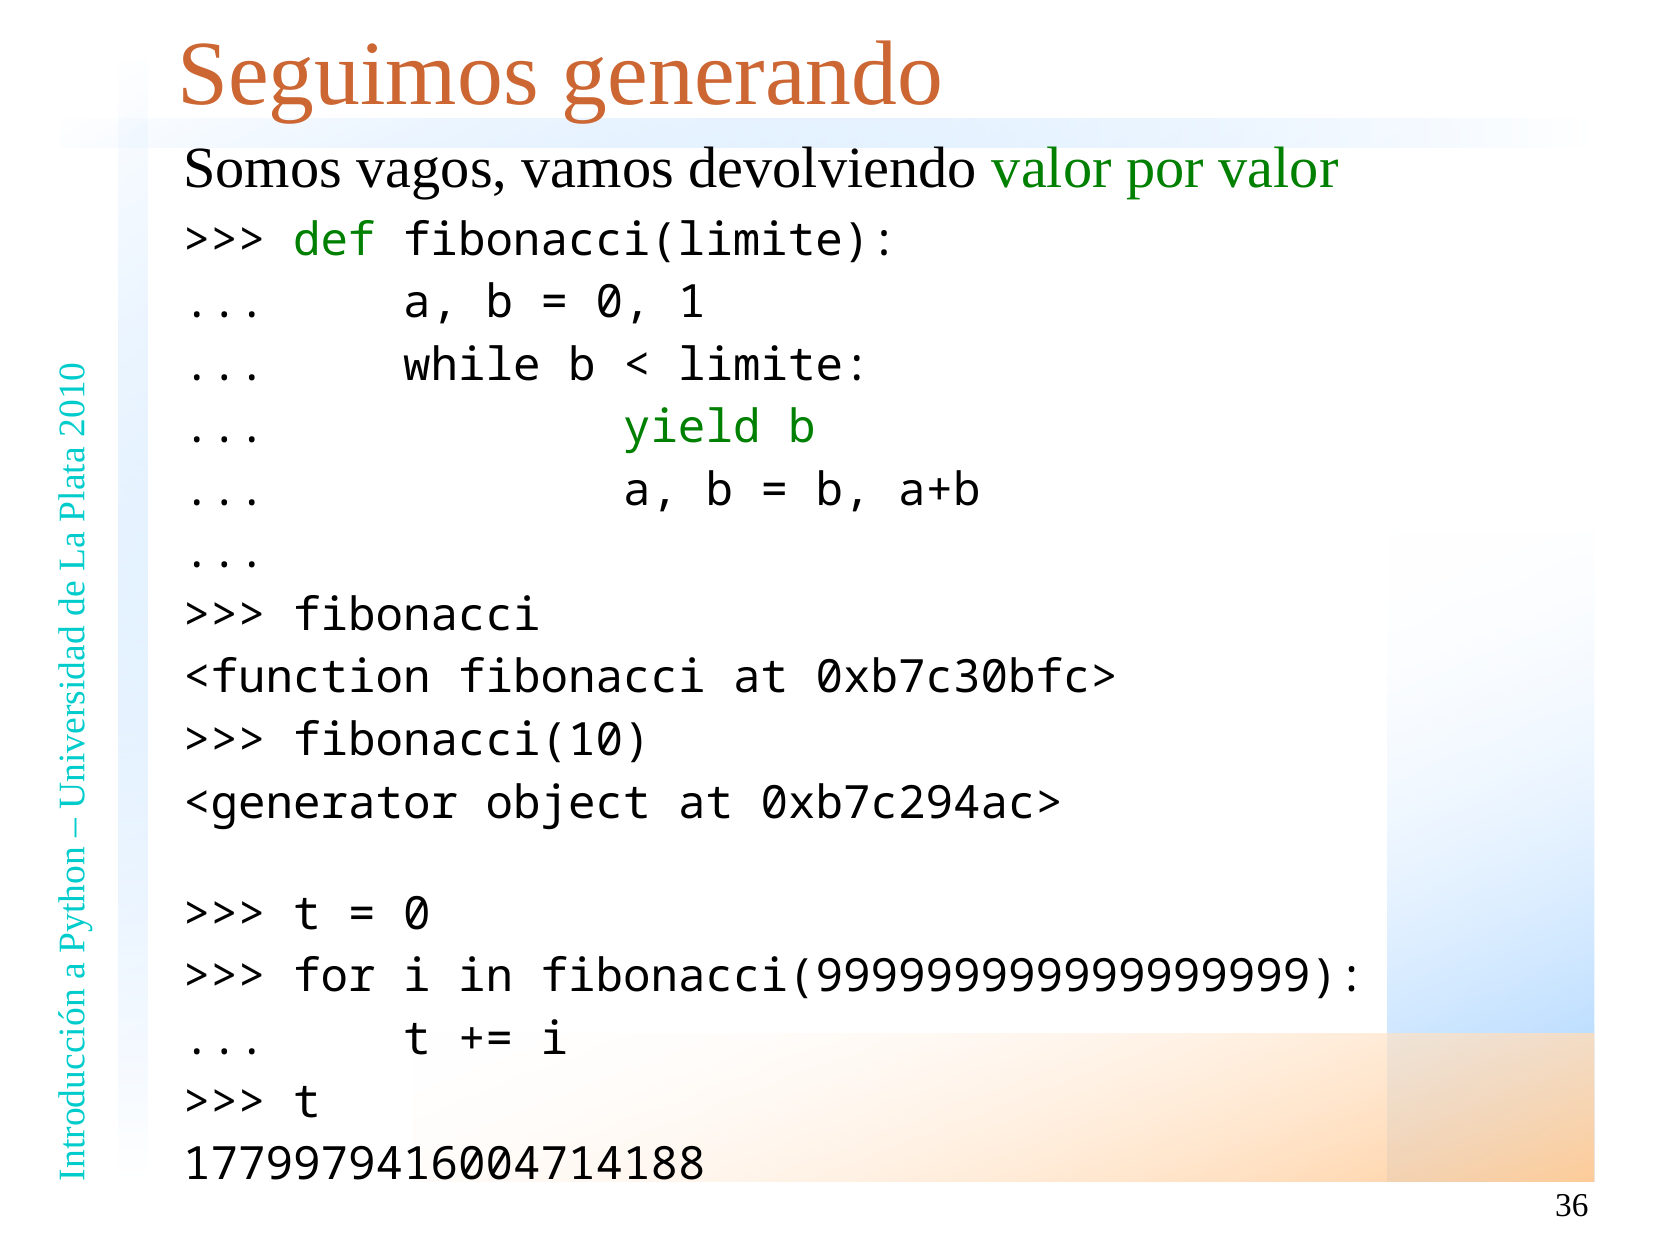

# Seguimos generando
Somos vagos, vamos devolviendo valor por valor
>>> def fibonacci(limite):
... a, b = 0, 1
... while b < limite:
... yield b
... a, b = b, a+b
...
>>> fibonacci
<function fibonacci at 0xb7c30bfc>
>>> fibonacci(10)
<generator object at 0xb7c294ac>
>>> t = 0
>>> for i in fibonacci(999999999999999999):
... t += i
>>> t
1779979416004714188